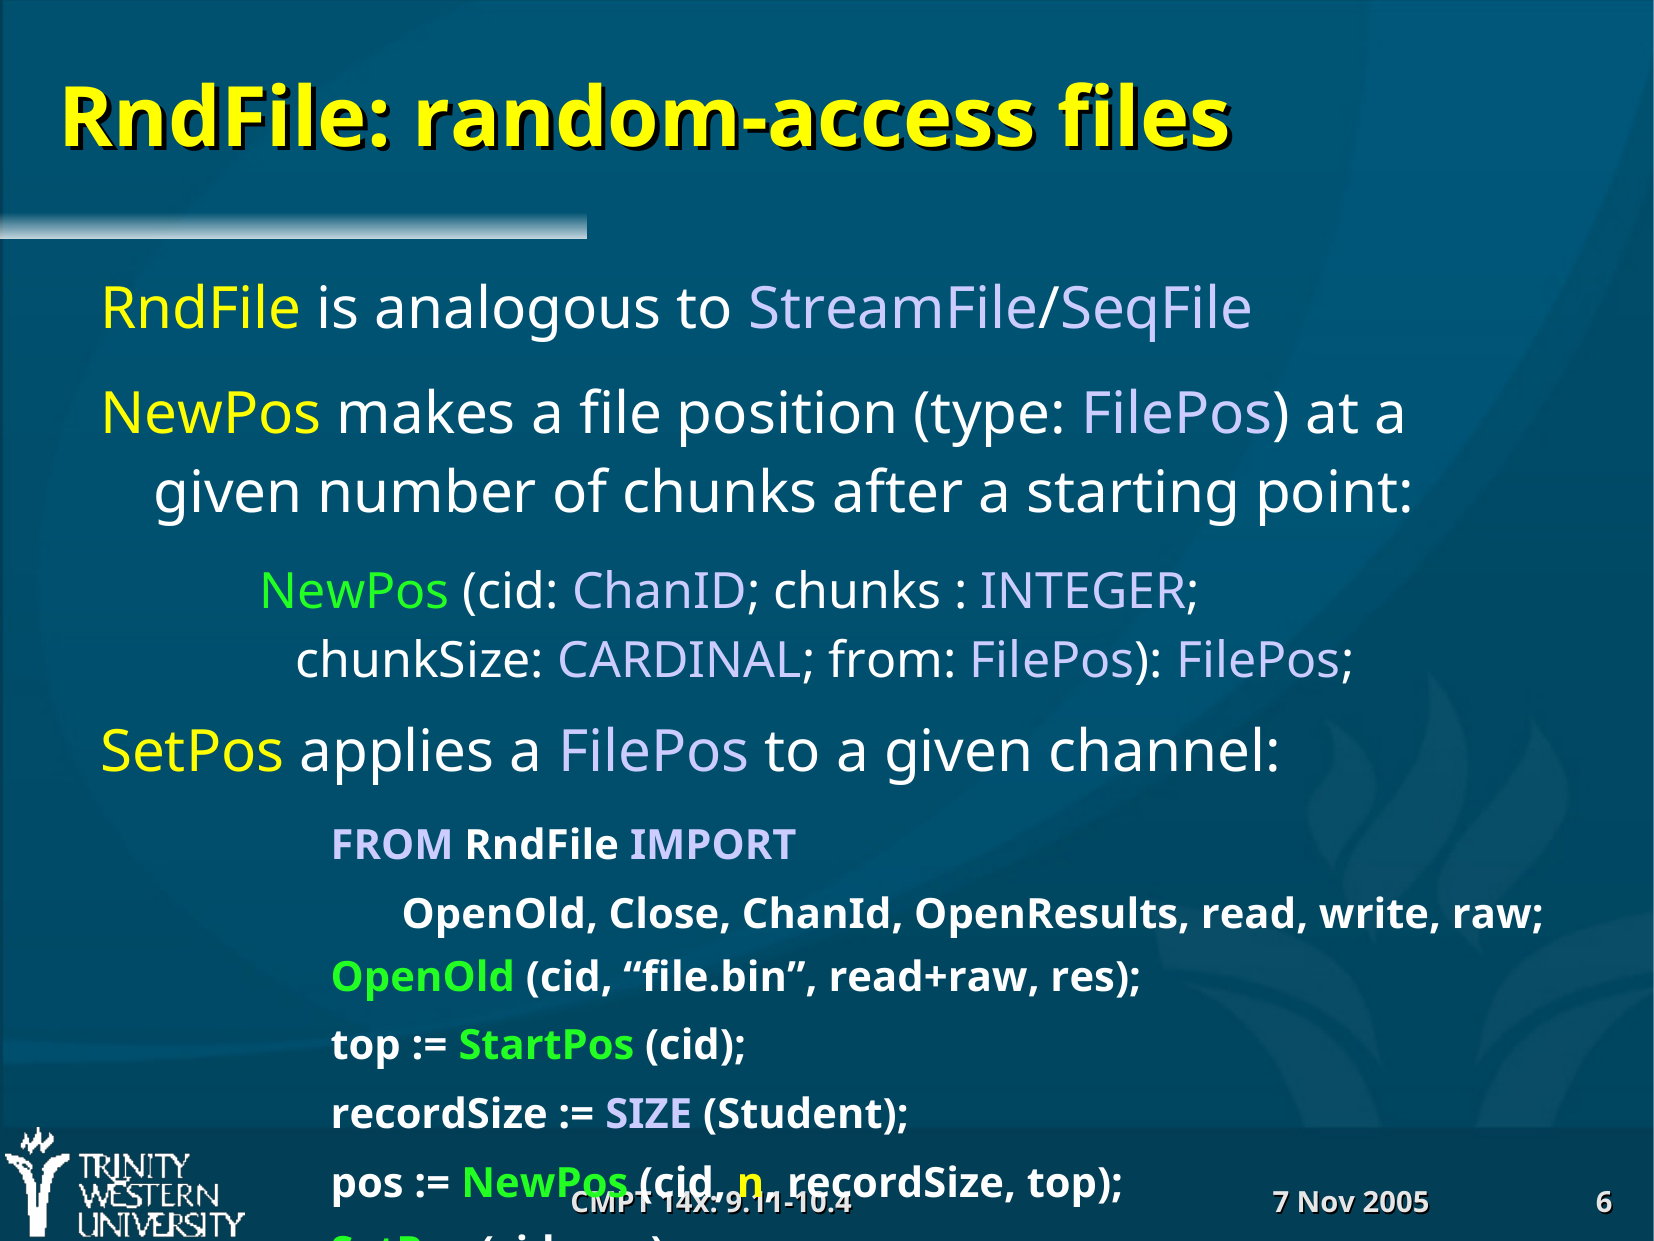

# RndFile: random-access files
RndFile is analogous to StreamFile/SeqFile
NewPos makes a file position (type: FilePos) at a given number of chunks after a starting point:
NewPos (cid: ChanID; chunks : INTEGER;
chunkSize: CARDINAL; from: FilePos): FilePos;
SetPos applies a FilePos to a given channel:
FROM RndFile IMPORT
OpenOld, Close, ChanId, OpenResults, read, write, raw;
OpenOld (cid, “file.bin”, read+raw, res);
top := StartPos (cid);
recordSize := SIZE (Student);
pos := NewPos (cid, n, recordSize, top);
SetPos (cid, pos);
RawIO.Read (cid, currentStudent);
CMPT 14x: 9.11-10.4
7 Nov 2005
6